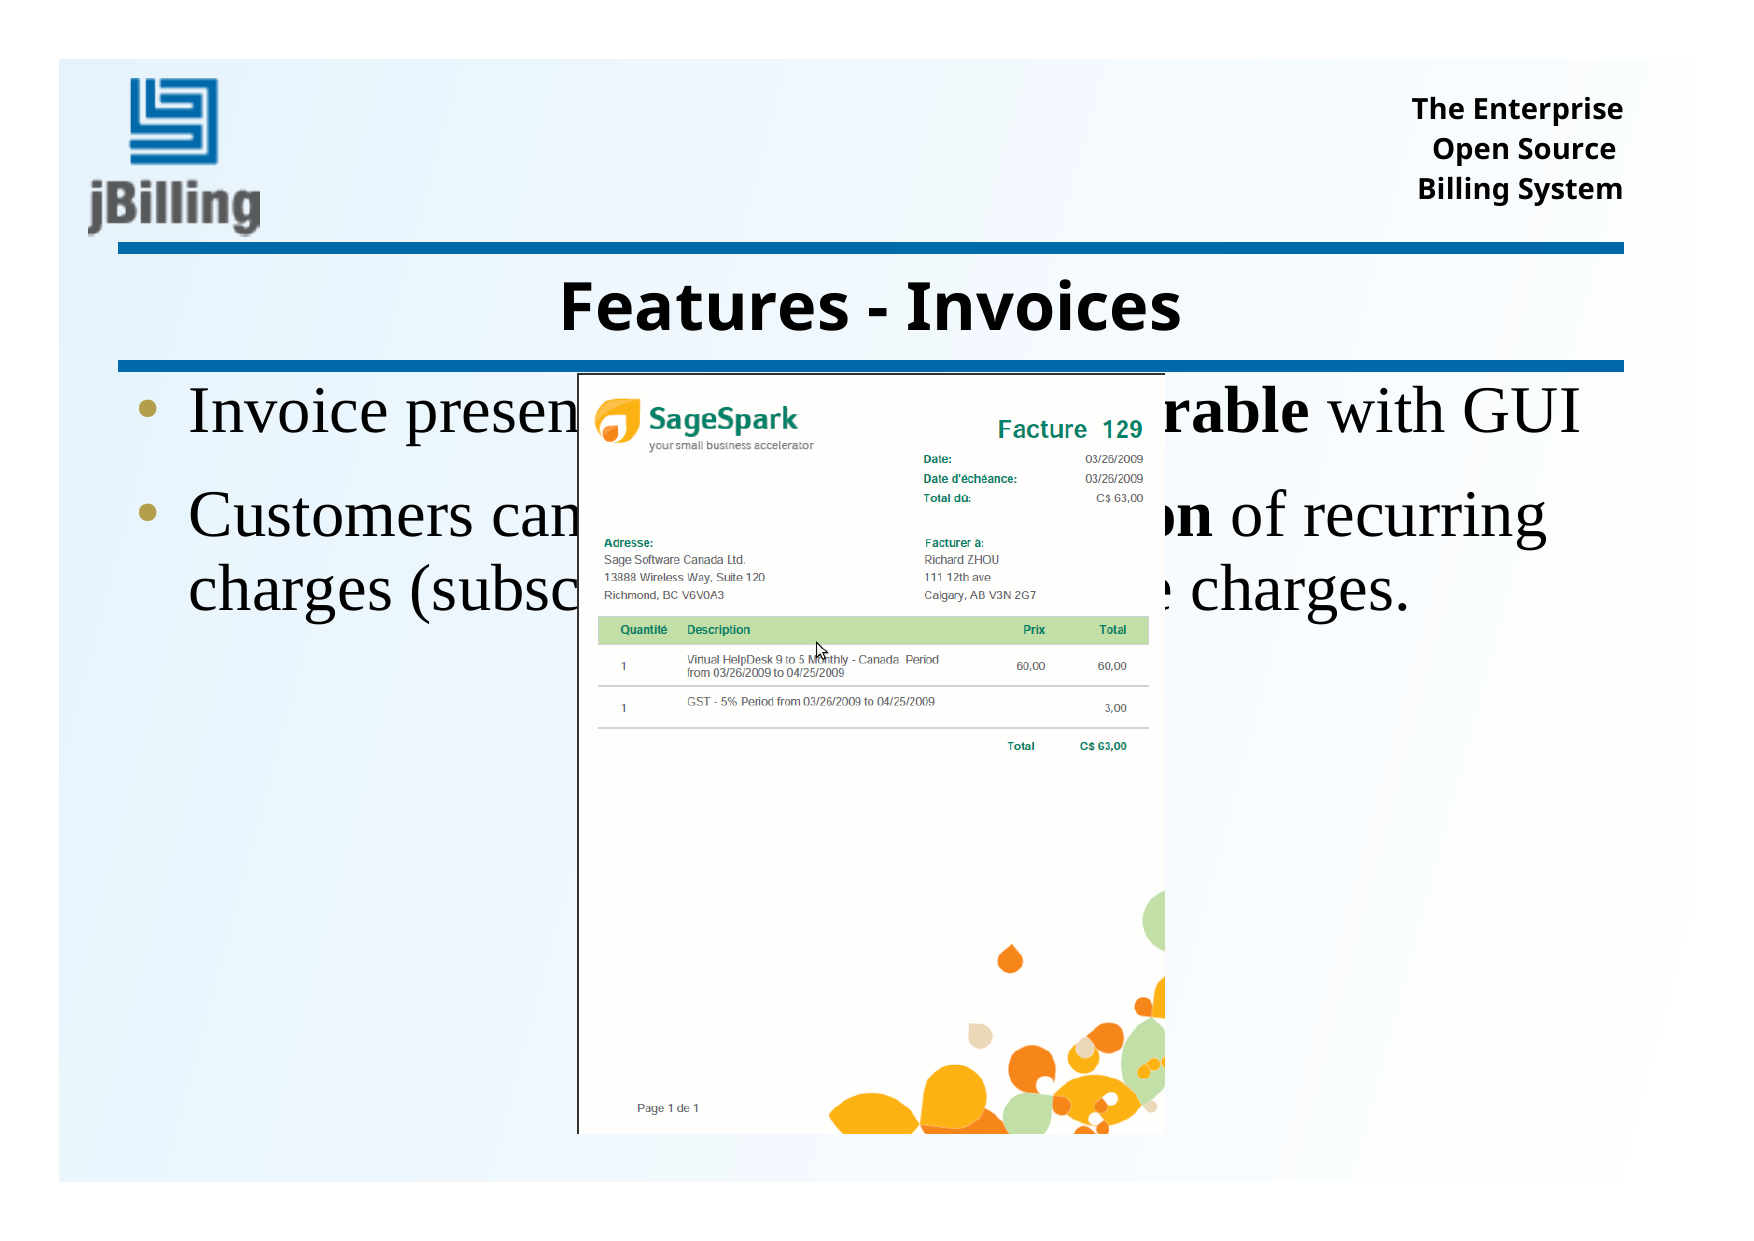

# Features - Invoices
Invoice presentation if fully configurable with GUI
Customers can have any combination of recurring charges (subscriptions) and one-time charges.